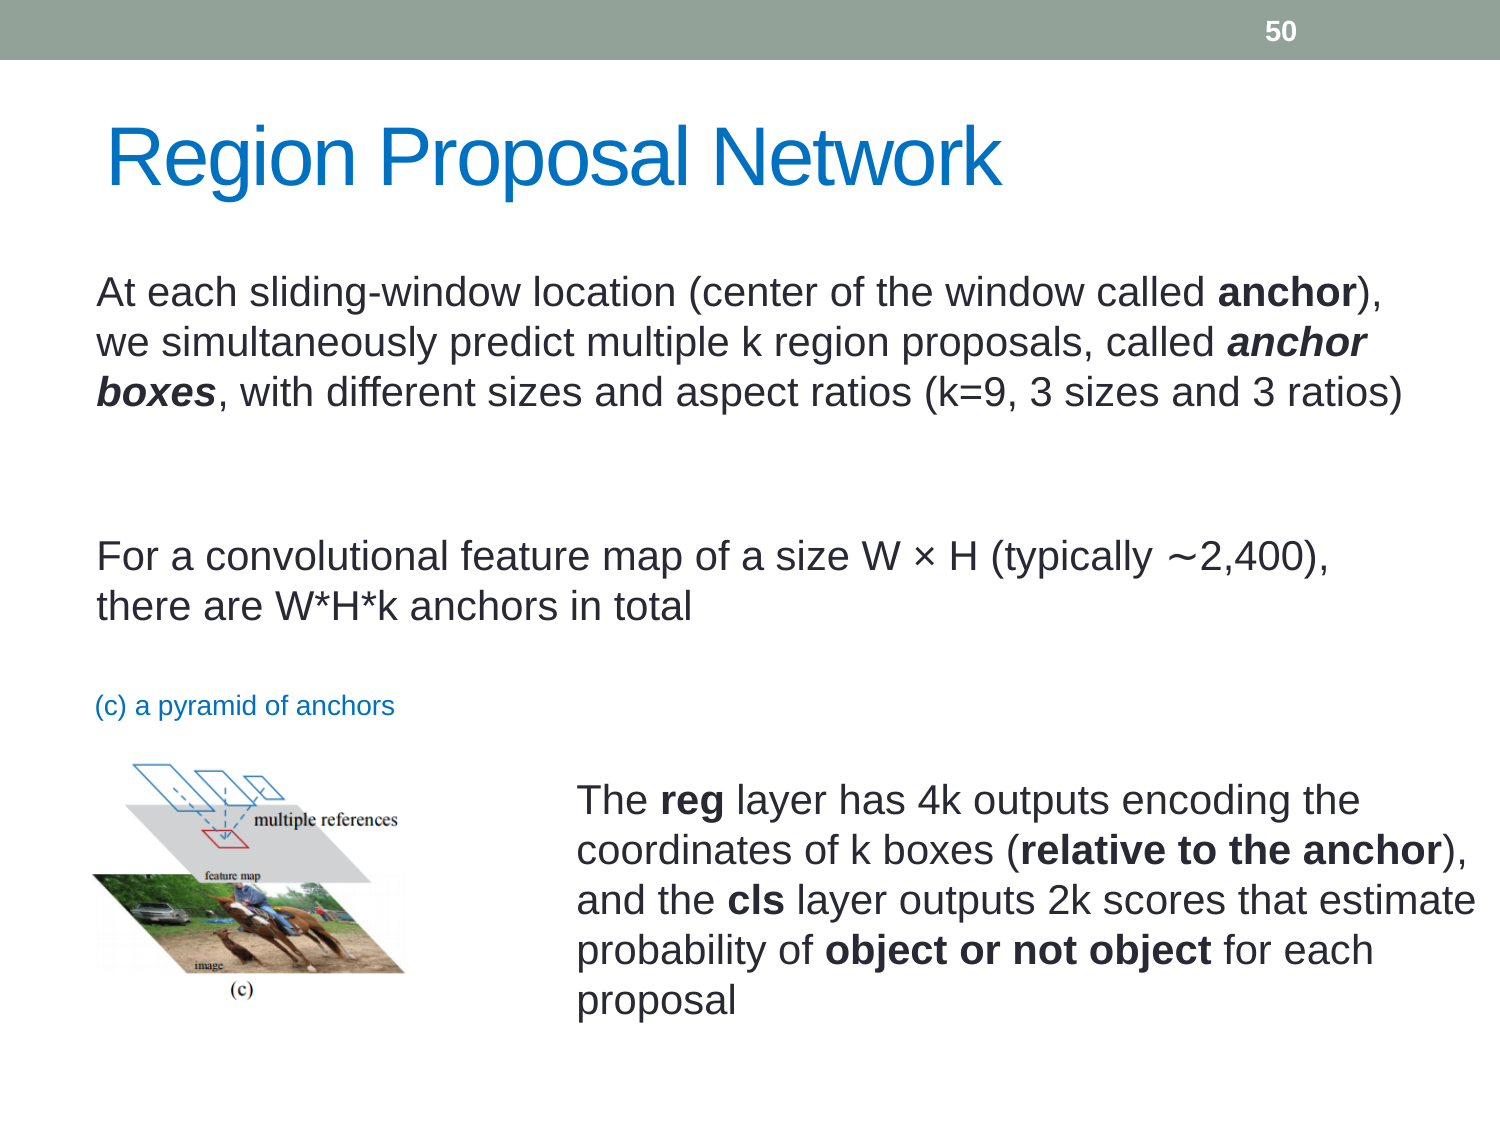

Region Proposal Network
At each sliding-window location (center of the window called anchor), we simultaneously predict multiple k region proposals, called anchor boxes, with different sizes and aspect ratios (k=9, 3 sizes and 3 ratios)
For a convolutional feature map of a size W × H (typically ∼2,400), there are W*H*k anchors in total
(c) a pyramid of anchors
The reg layer has 4k outputs encoding the coordinates of k boxes (relative to the anchor), and the cls layer outputs 2k scores that estimate probability of object or not object for each proposal